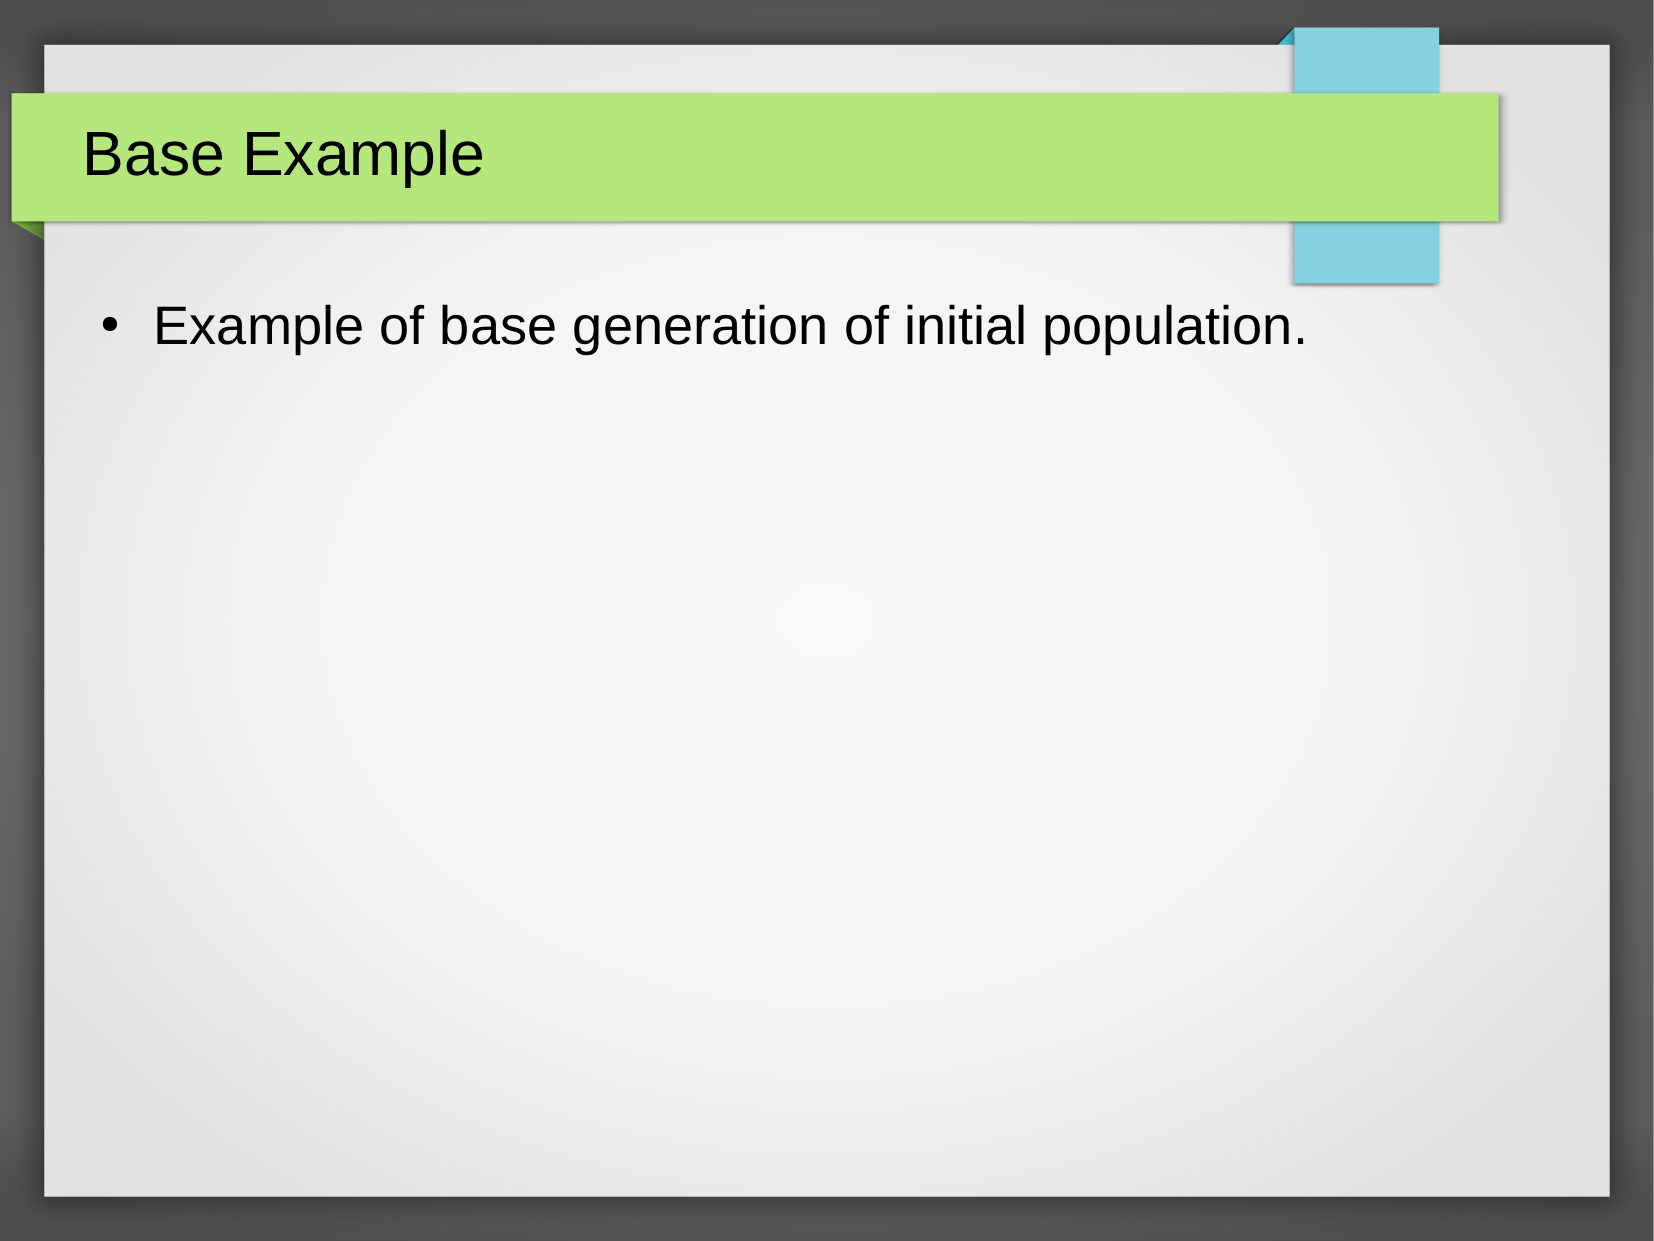

# Base Example
Example of base generation of initial population.